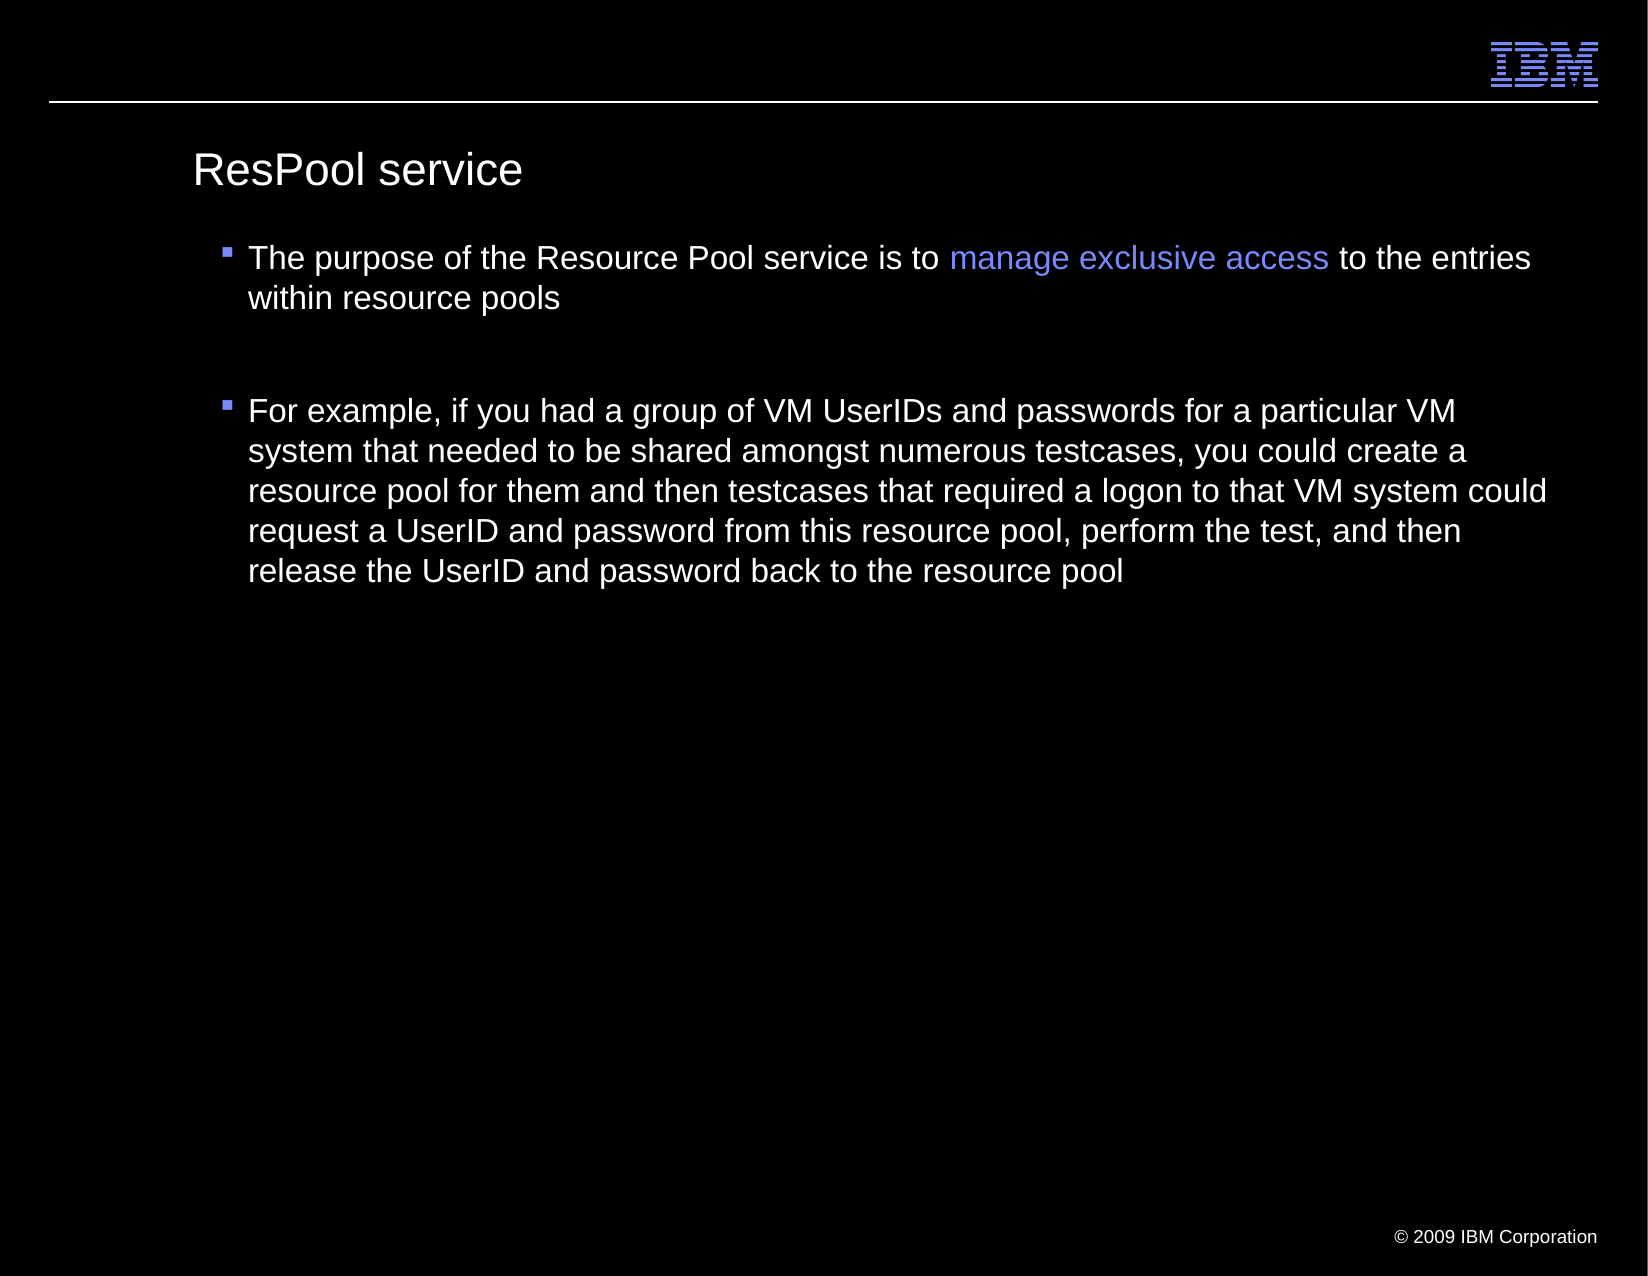

# ResPool service
The purpose of the Resource Pool service is to manage exclusive access to the entries within resource pools
For example, if you had a group of VM UserIDs and passwords for a particular VM system that needed to be shared amongst numerous testcases, you could create a resource pool for them and then testcases that required a logon to that VM system could request a UserID and password from this resource pool, perform the test, and then release the UserID and password back to the resource pool